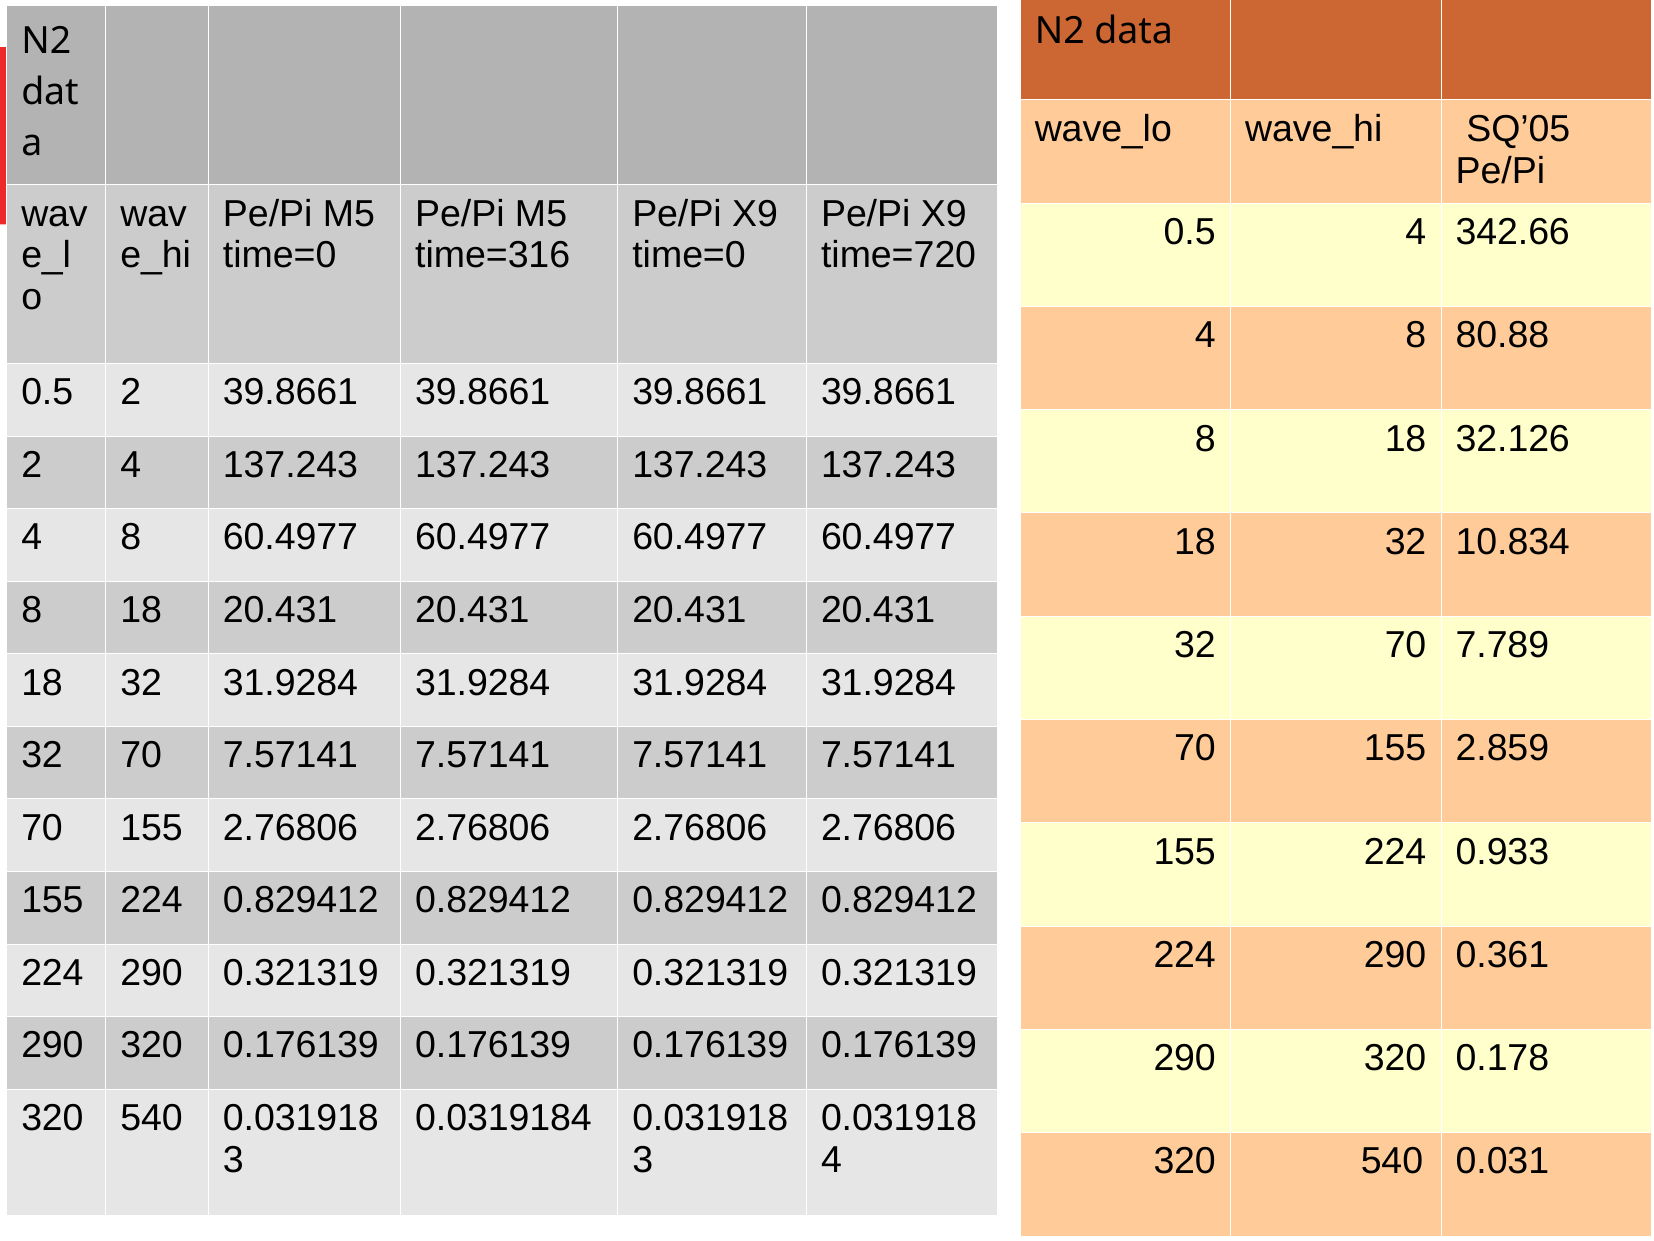

| N2 data | | |
| --- | --- | --- |
| wave\_lo | wave\_hi | SQ’05 Pe/Pi |
| 0.5 | 4 | 342.66 |
| 4 | 8 | 80.88 |
| 8 | 18 | 32.126 |
| 18 | 32 | 10.834 |
| 32 | 70 | 7.789 |
| 70 | 155 | 2.859 |
| 155 | 224 | 0.933 |
| 224 | 290 | 0.361 |
| 290 | 320 | 0.178 |
| 320 | 540 | 0.031 |
| N2 data | | | | | |
| --- | --- | --- | --- | --- | --- |
| wave\_lo | wave\_hi | Pe/Pi M5 time=0 | Pe/Pi M5 time=316 | Pe/Pi X9 time=0 | Pe/Pi X9 time=720 |
| 0.5 | 2 | 39.8661 | 39.8661 | 39.8661 | 39.8661 |
| 2 | 4 | 137.243 | 137.243 | 137.243 | 137.243 |
| 4 | 8 | 60.4977 | 60.4977 | 60.4977 | 60.4977 |
| 8 | 18 | 20.431 | 20.431 | 20.431 | 20.431 |
| 18 | 32 | 31.9284 | 31.9284 | 31.9284 | 31.9284 |
| 32 | 70 | 7.57141 | 7.57141 | 7.57141 | 7.57141 |
| 70 | 155 | 2.76806 | 2.76806 | 2.76806 | 2.76806 |
| 155 | 224 | 0.829412 | 0.829412 | 0.829412 | 0.829412 |
| 224 | 290 | 0.321319 | 0.321319 | 0.321319 | 0.321319 |
| 290 | 320 | 0.176139 | 0.176139 | 0.176139 | 0.176139 |
| 320 | 540 | 0.0319183 | 0.0319184 | 0.0319183 | 0.0319184 |
17